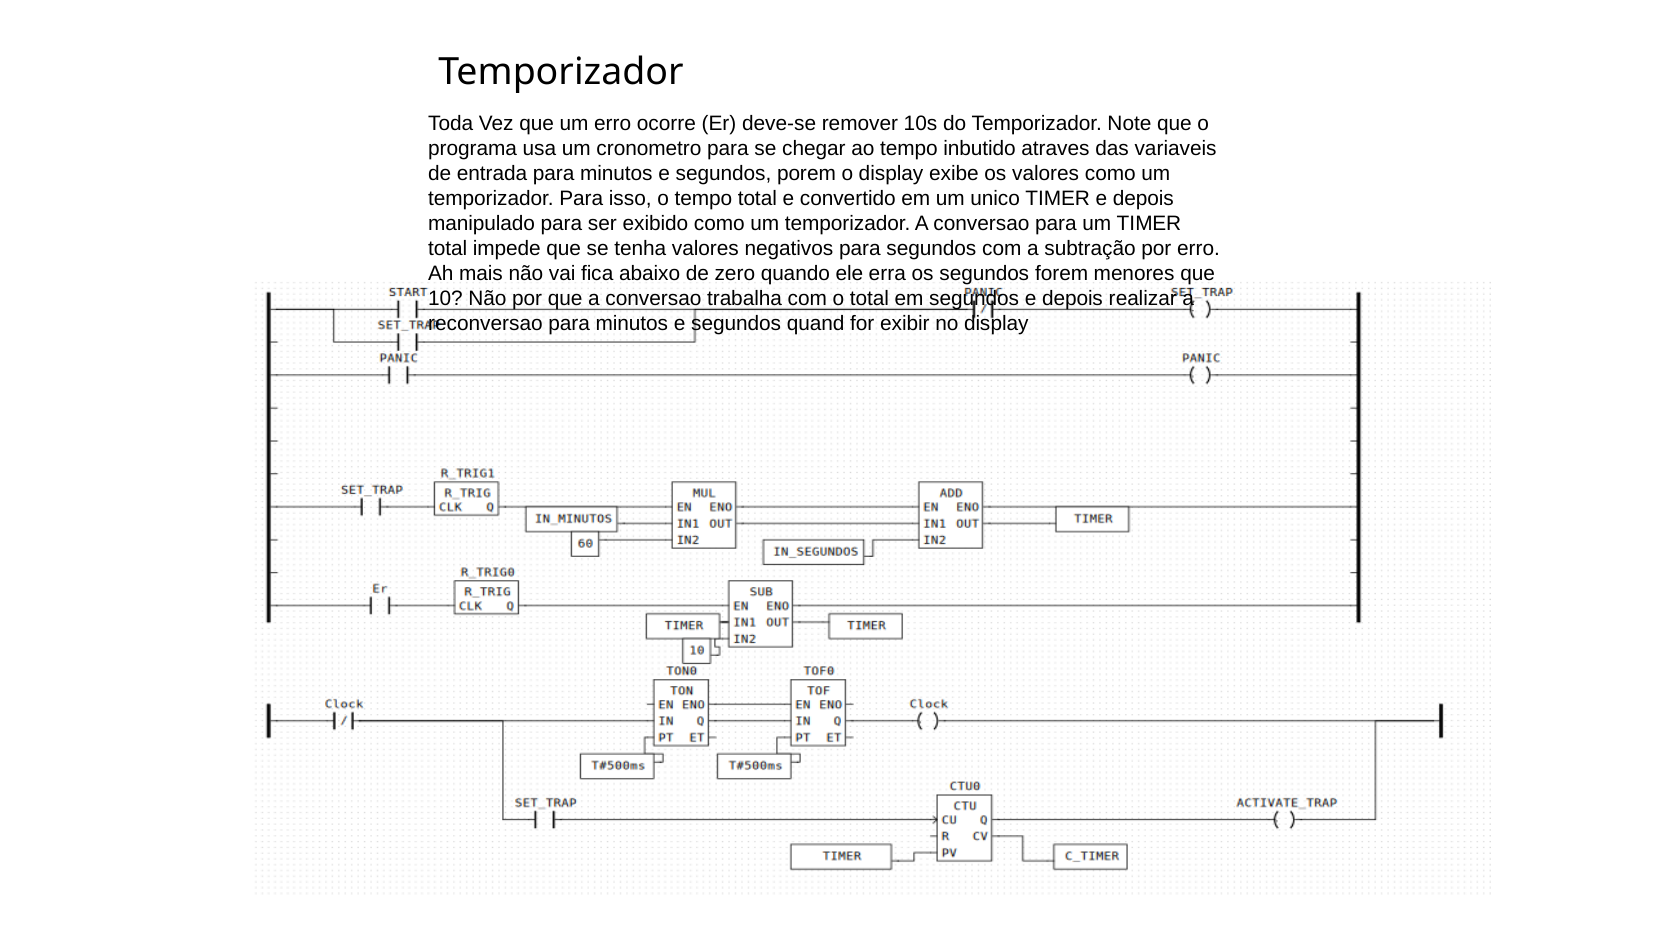

Temporizador
Toda Vez que um erro ocorre (Er) deve-se remover 10s do Temporizador. Note que o programa usa um cronometro para se chegar ao tempo inbutido atraves das variaveis de entrada para minutos e segundos, porem o display exibe os valores como um temporizador. Para isso, o tempo total e convertido em um unico TIMER e depois manipulado para ser exibido como um temporizador. A conversao para um TIMER total impede que se tenha valores negativos para segundos com a subtração por erro. Ah mais não vai fica abaixo de zero quando ele erra os segundos forem menores que 10? Não por que a conversao trabalha com o total em segundos e depois realizar a reconversao para minutos e segundos quand for exibir no display